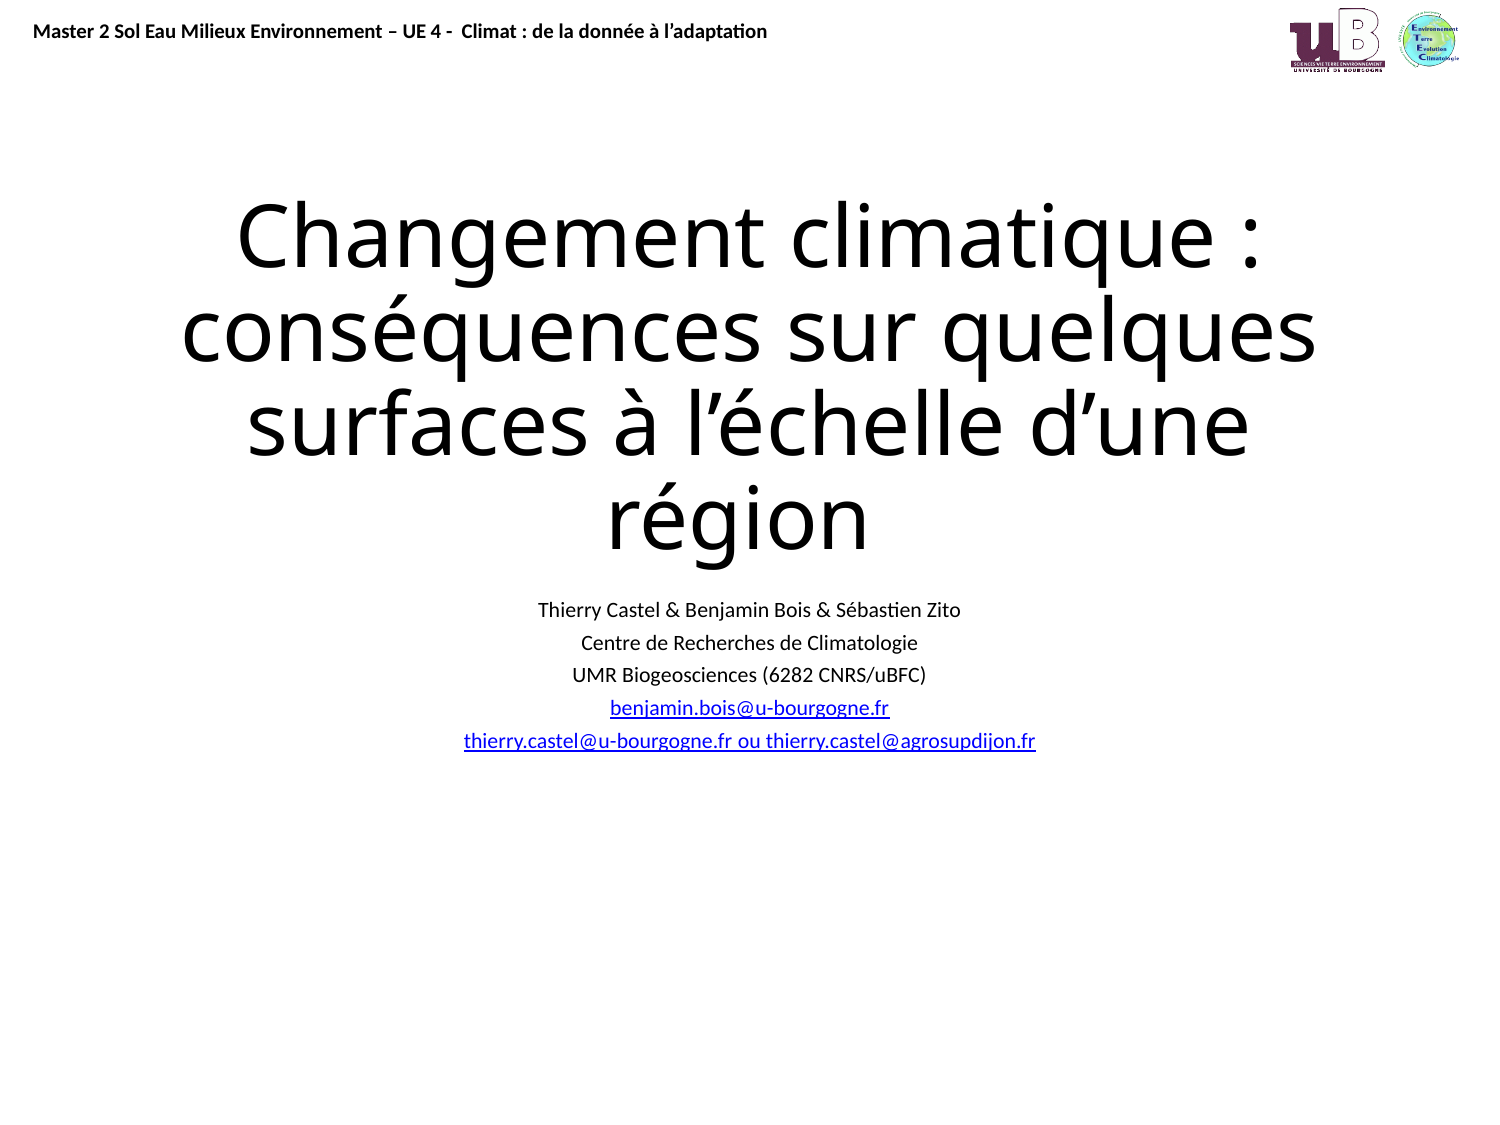

Changement climatique : conséquences sur quelques surfaces à l’échelle d’une région
Thierry Castel & Benjamin Bois & Sébastien Zito
Centre de Recherches de Climatologie
UMR Biogeosciences (6282 CNRS/uBFC)
benjamin.bois@u-bourgogne.fr
thierry.castel@u-bourgogne.fr ou thierry.castel@agrosupdijon.fr